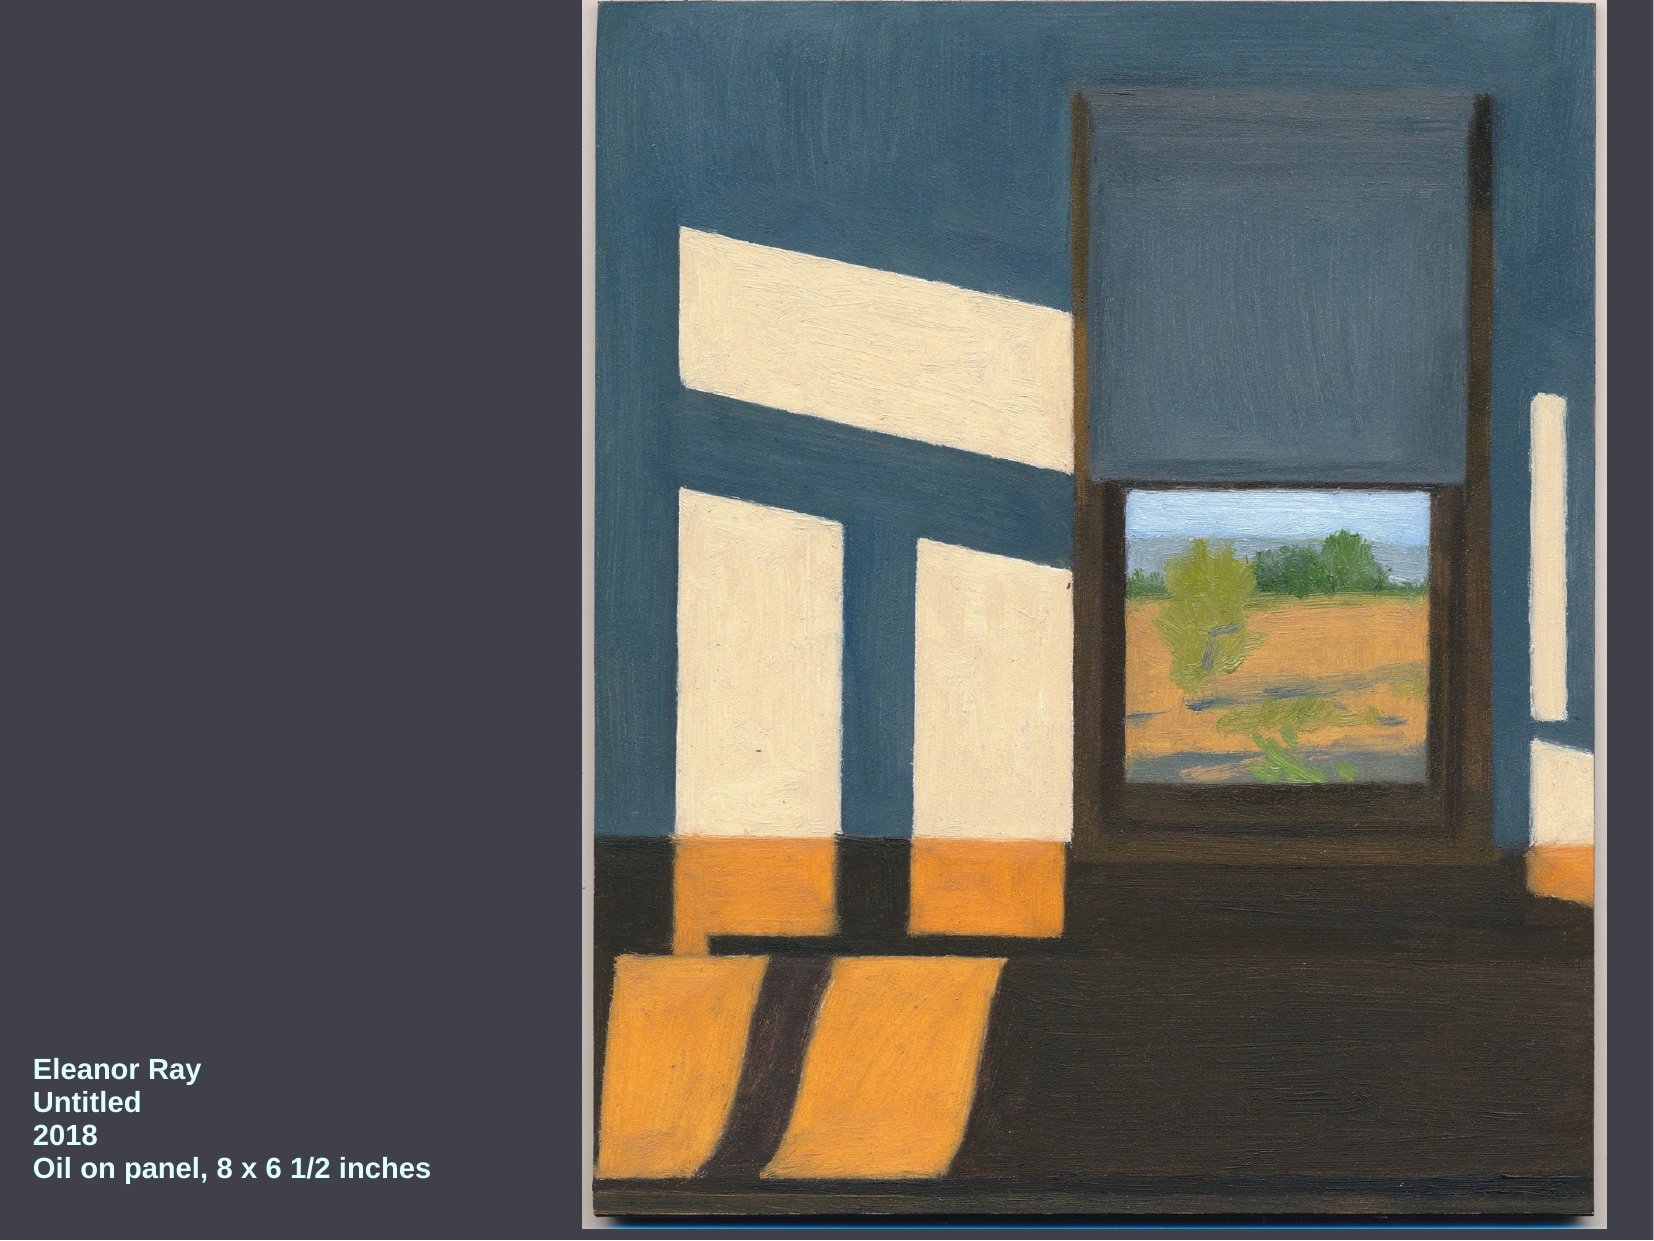

#
Eleanor Ray
Untitled
2018
Oil on panel, 8 x 6 1/2 inches